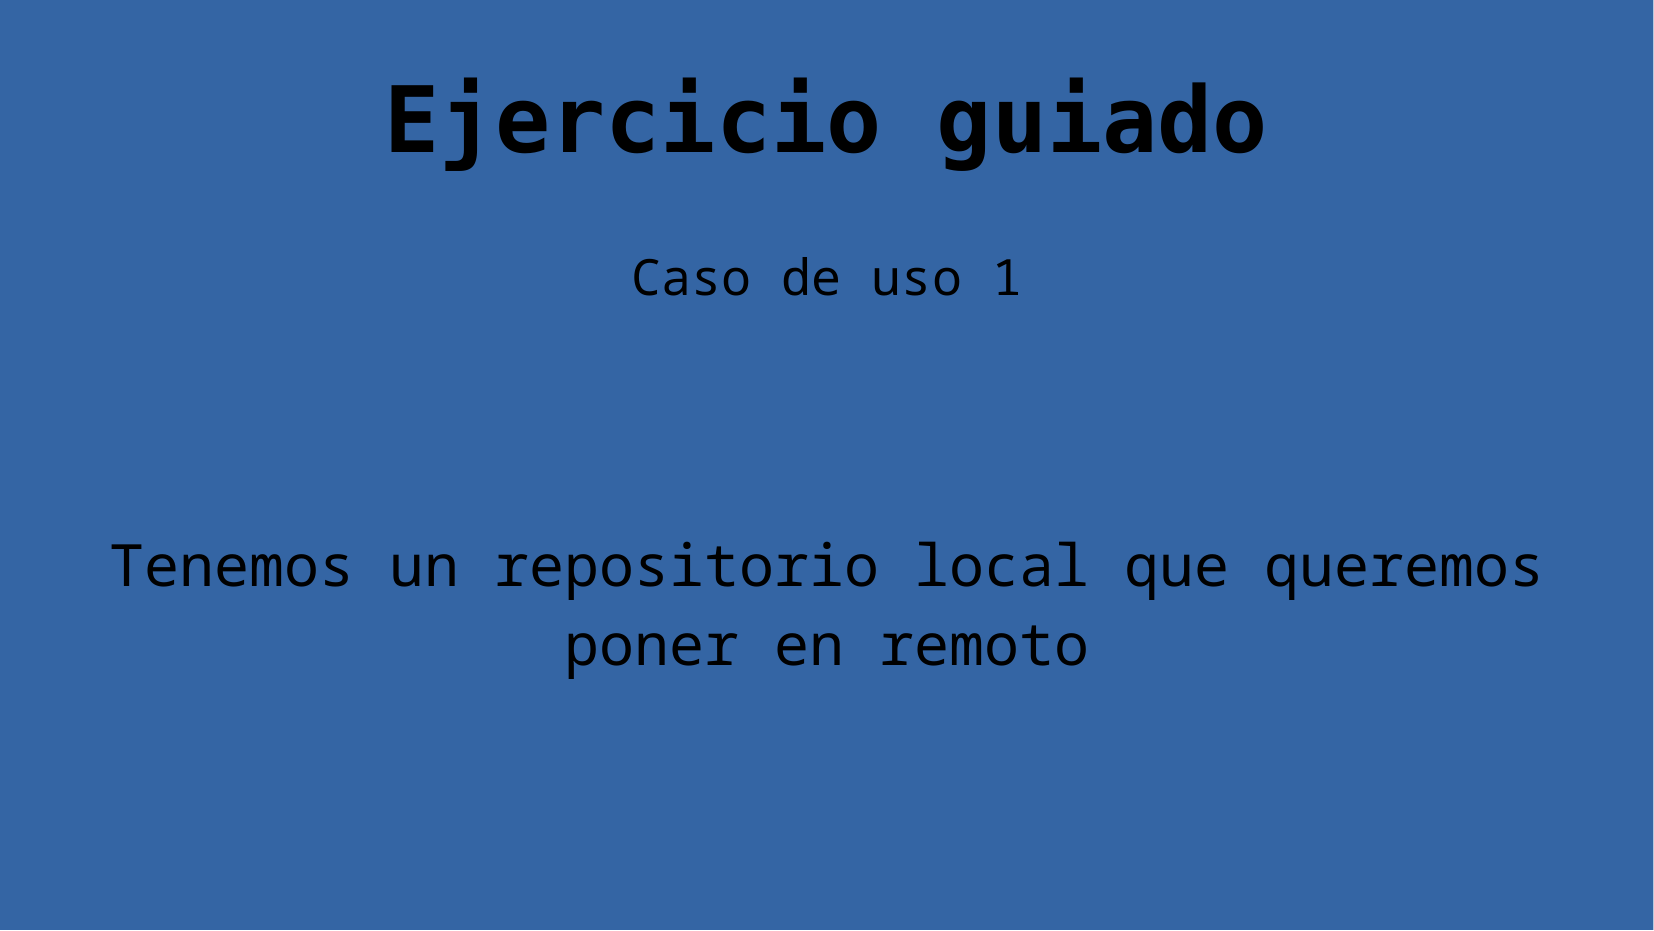

# Ejercicio guiado Caso de uso 1
Tenemos un repositorio local que queremos poner en remoto